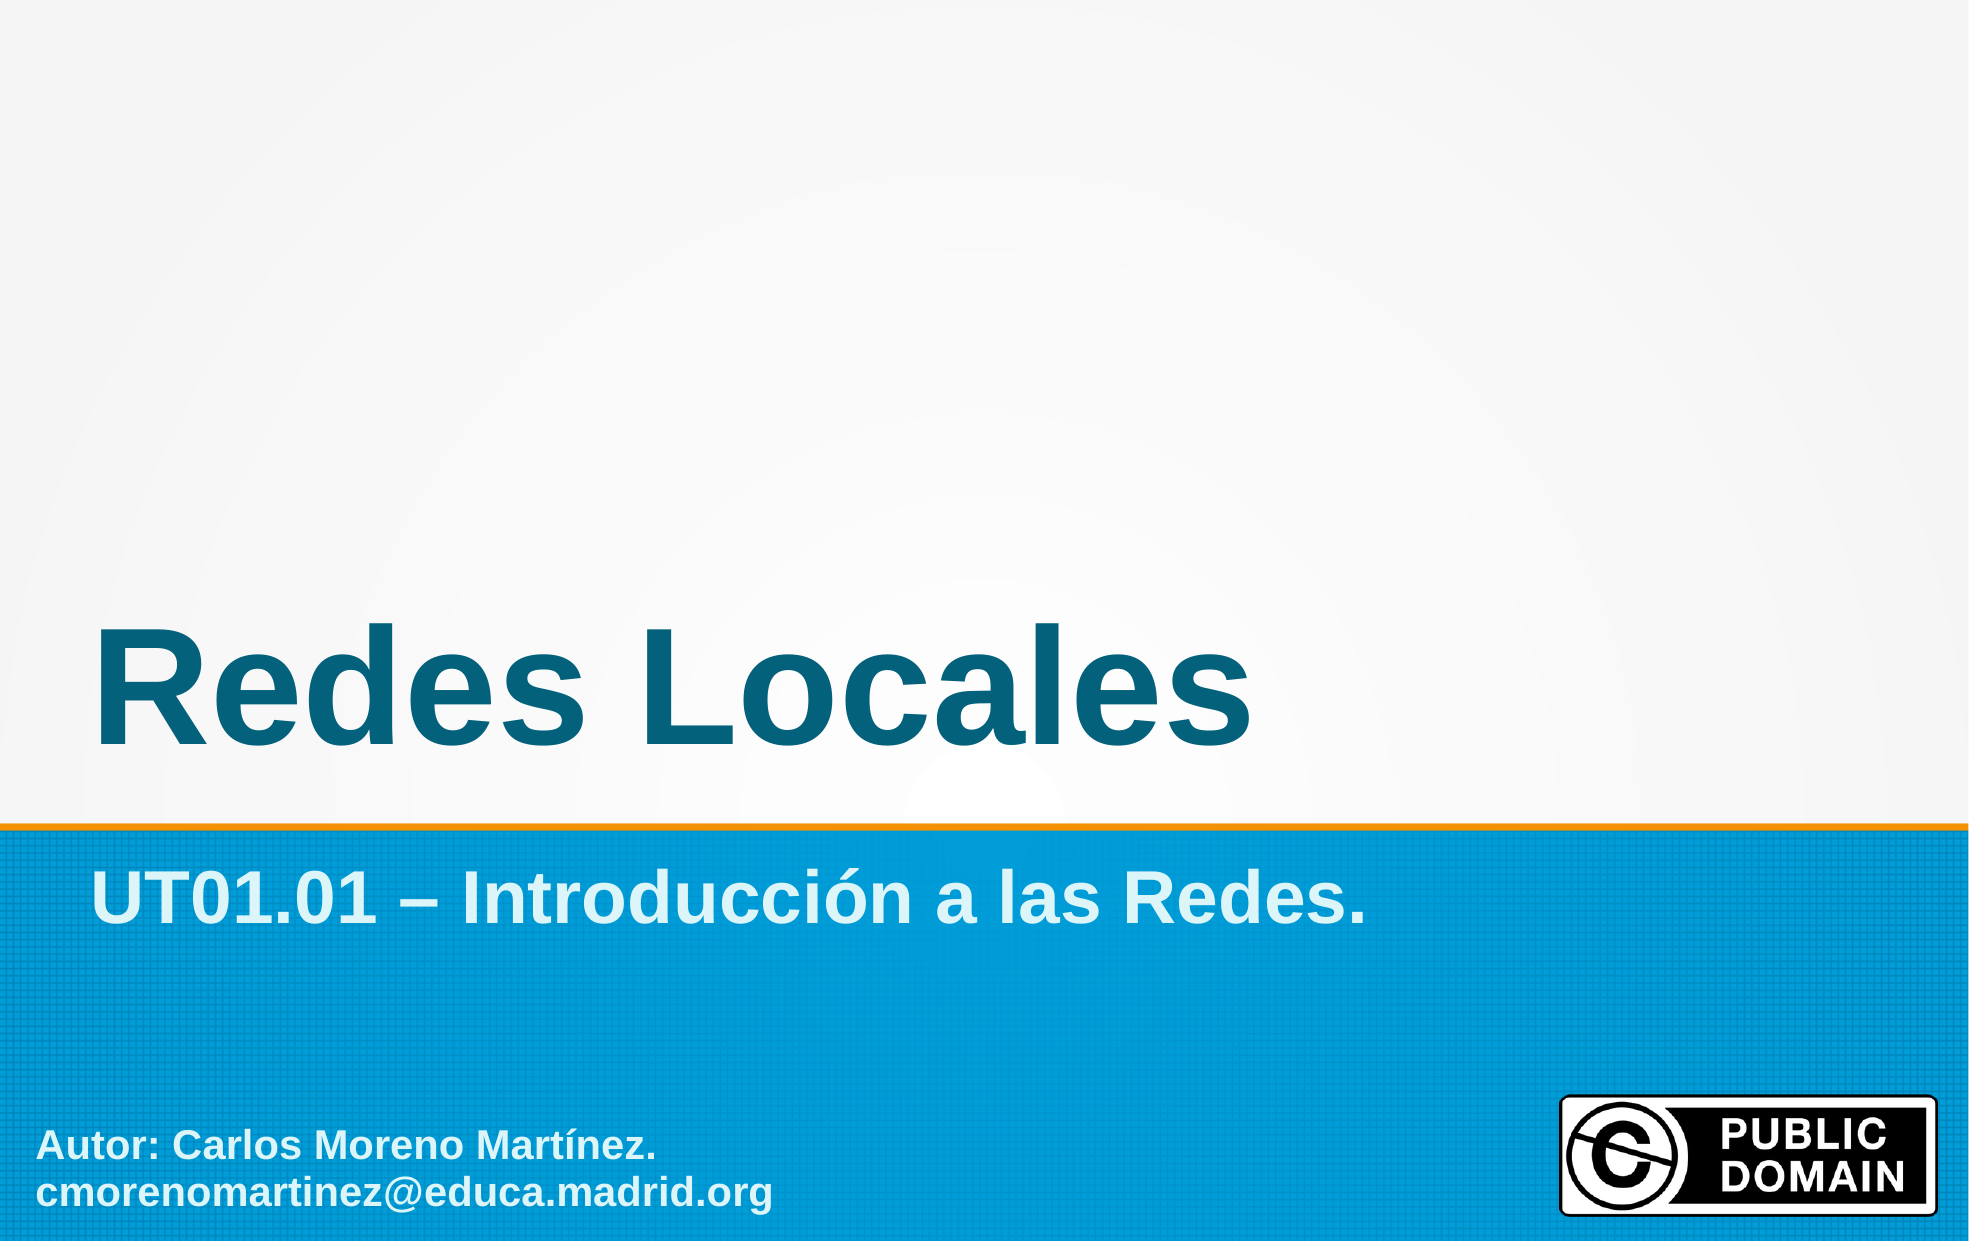

# Redes Locales
UT01.01 – Introducción a las Redes.
Autor: Carlos Moreno Martínez.
cmorenomartinez@educa.madrid.org